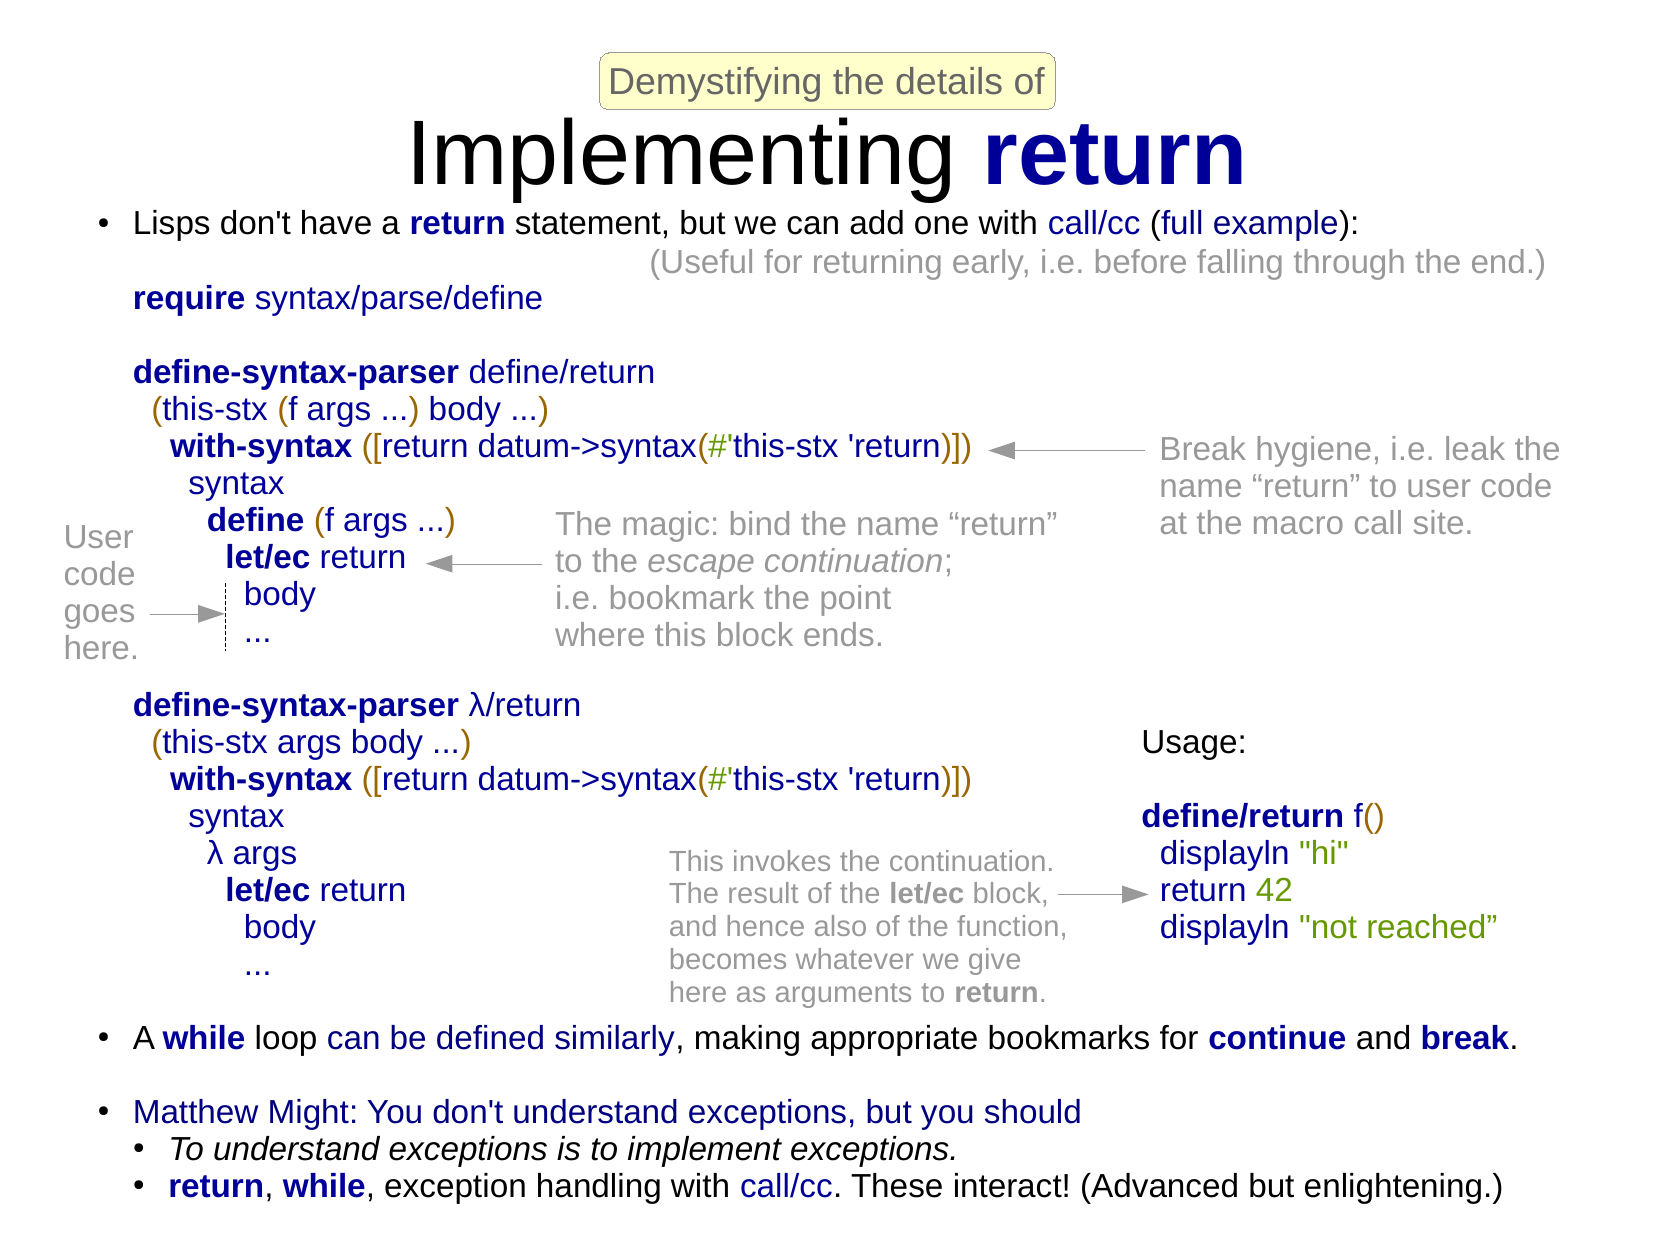

# Implementing return
Demystifying the details of
Lisps don't have a return statement, but we can add one with call/cc (full example):
require syntax/parse/define
define-syntax-parser define/return
 (this-stx (f args ...) body ...)
 with-syntax ([return datum->syntax(#'this-stx 'return)])
 syntax
 define (f args ...)
 let/ec return
 body
 ...
define-syntax-parser λ/return
 (this-stx args body ...)
 with-syntax ([return datum->syntax(#'this-stx 'return)])
 syntax
 λ args
 let/ec return
 body
 ...
A while loop can be defined similarly, making appropriate bookmarks for continue and break.
Matthew Might: You don't understand exceptions, but you should
To understand exceptions is to implement exceptions.
return, while, exception handling with call/cc. These interact! (Advanced but enlightening.)
(Useful for returning early, i.e. before falling through the end.)
Break hygiene, i.e. leak the
name “return” to user code
at the macro call site.
The magic: bind the name “return”
to the escape continuation;
i.e. bookmark the point
where this block ends.
User
code
goes
here.
Usage:
define/return f()
 displayln "hi"
 return 42
 displayln "not reached”
This invokes the continuation.
The result of the let/ec block,
and hence also of the function,
becomes whatever we give
here as arguments to return.